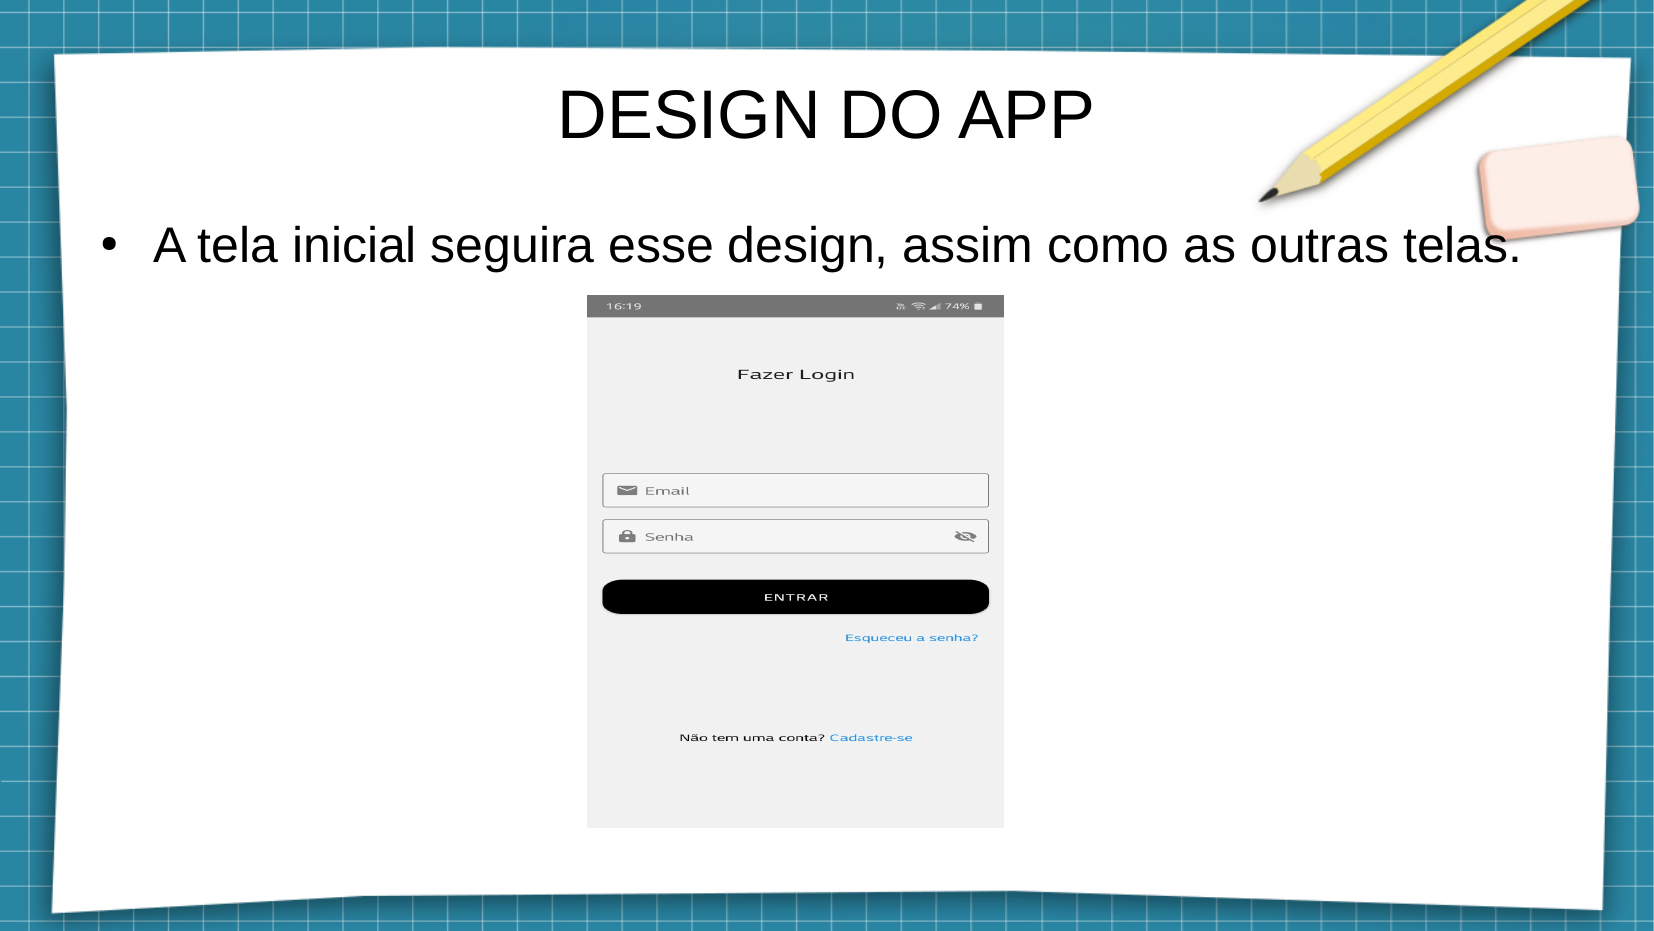

# DESIGN DO APP
A tela inicial seguira esse design, assim como as outras telas.